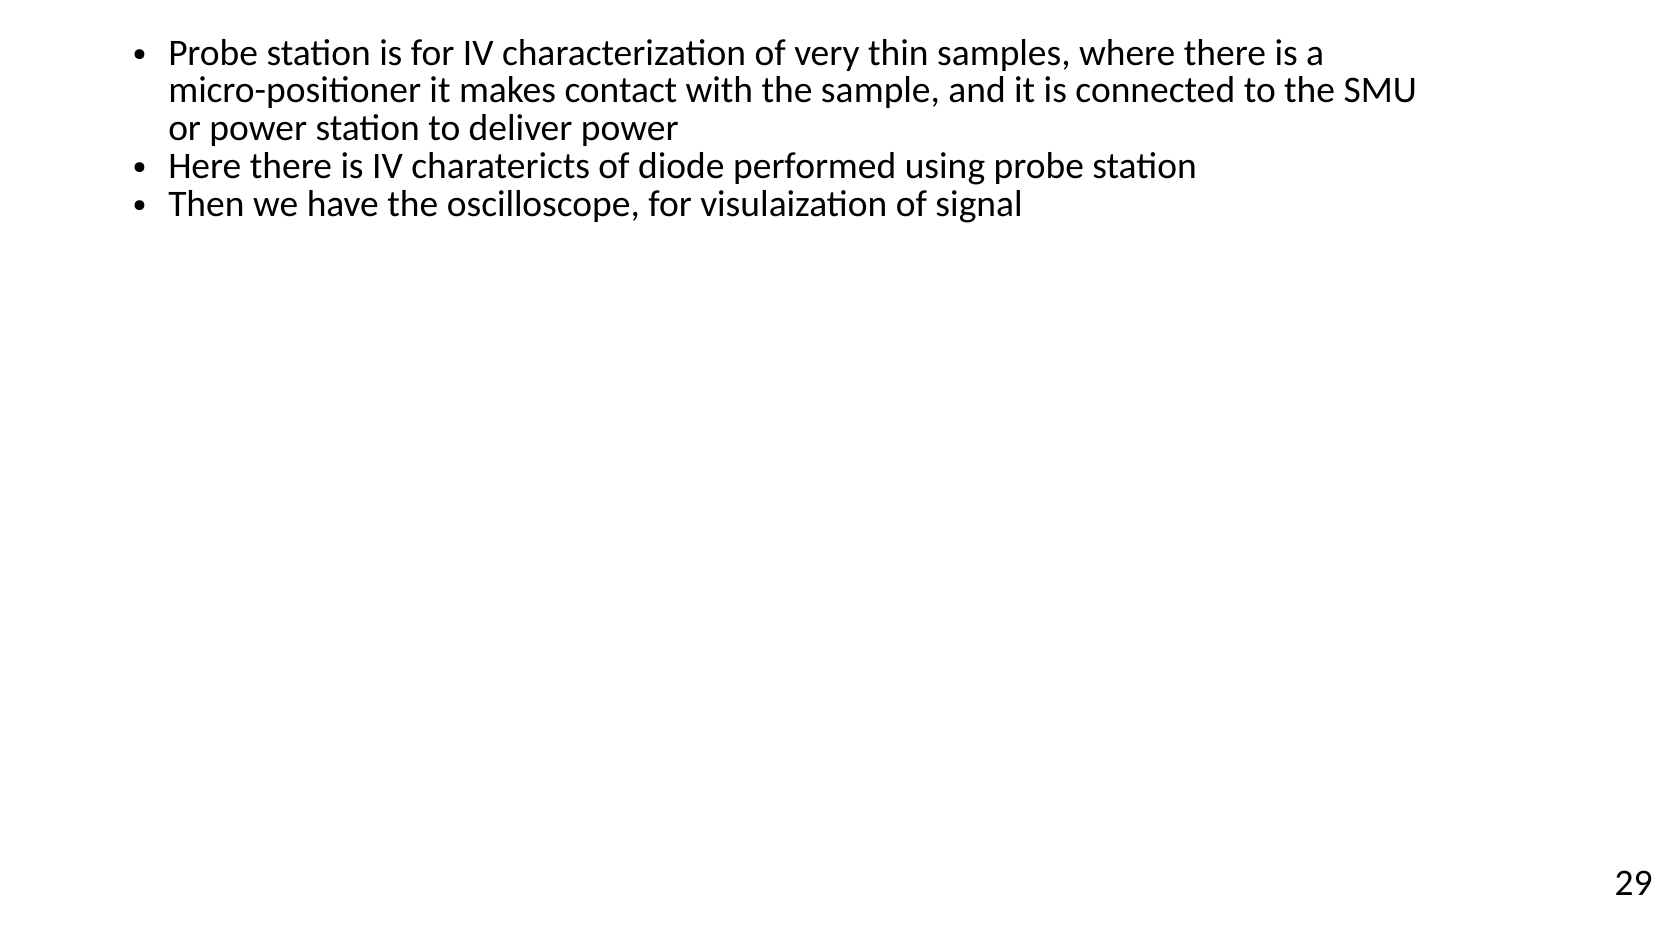

Probe station is for IV characterization of very thin samples, where there is a micro-positioner it makes contact with the sample, and it is connected to the SMU or power station to deliver power
Here there is IV charatericts of diode performed using probe station
Then we have the oscilloscope, for visulaization of signal